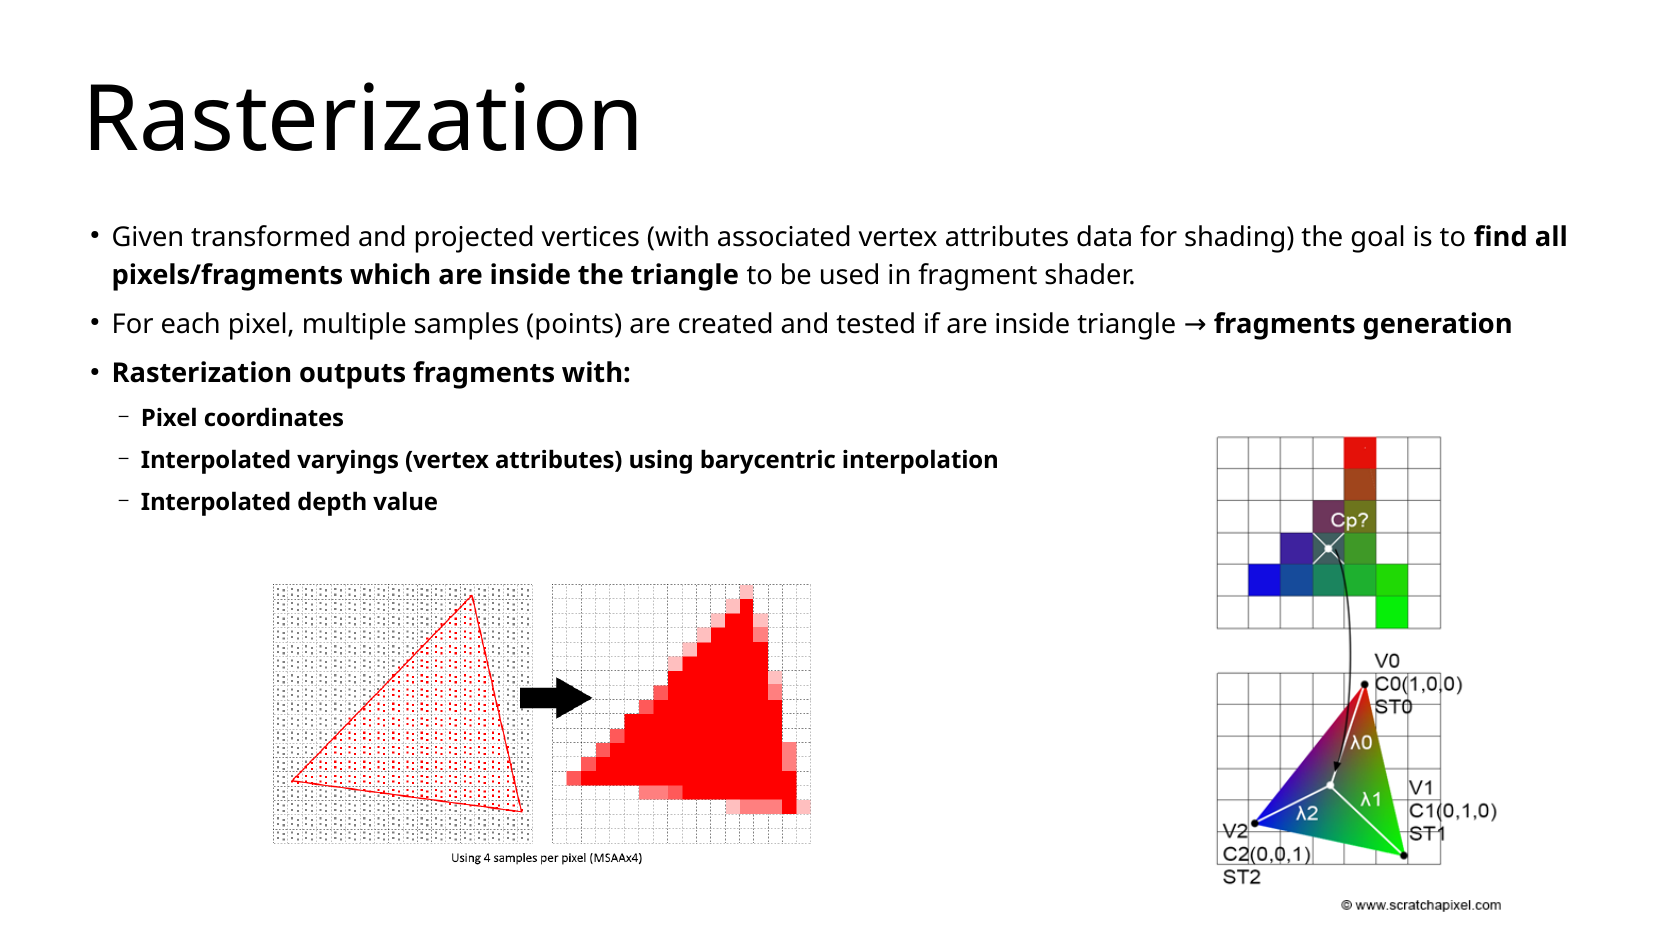

# Rasterization
Given transformed and projected vertices (with associated vertex attributes data for shading) the goal is to find all pixels/fragments which are inside the triangle to be used in fragment shader.
For each pixel, multiple samples (points) are created and tested if are inside triangle → fragments generation
Rasterization outputs fragments with:
Pixel coordinates
Interpolated varyings (vertex attributes) using barycentric interpolation
Interpolated depth value